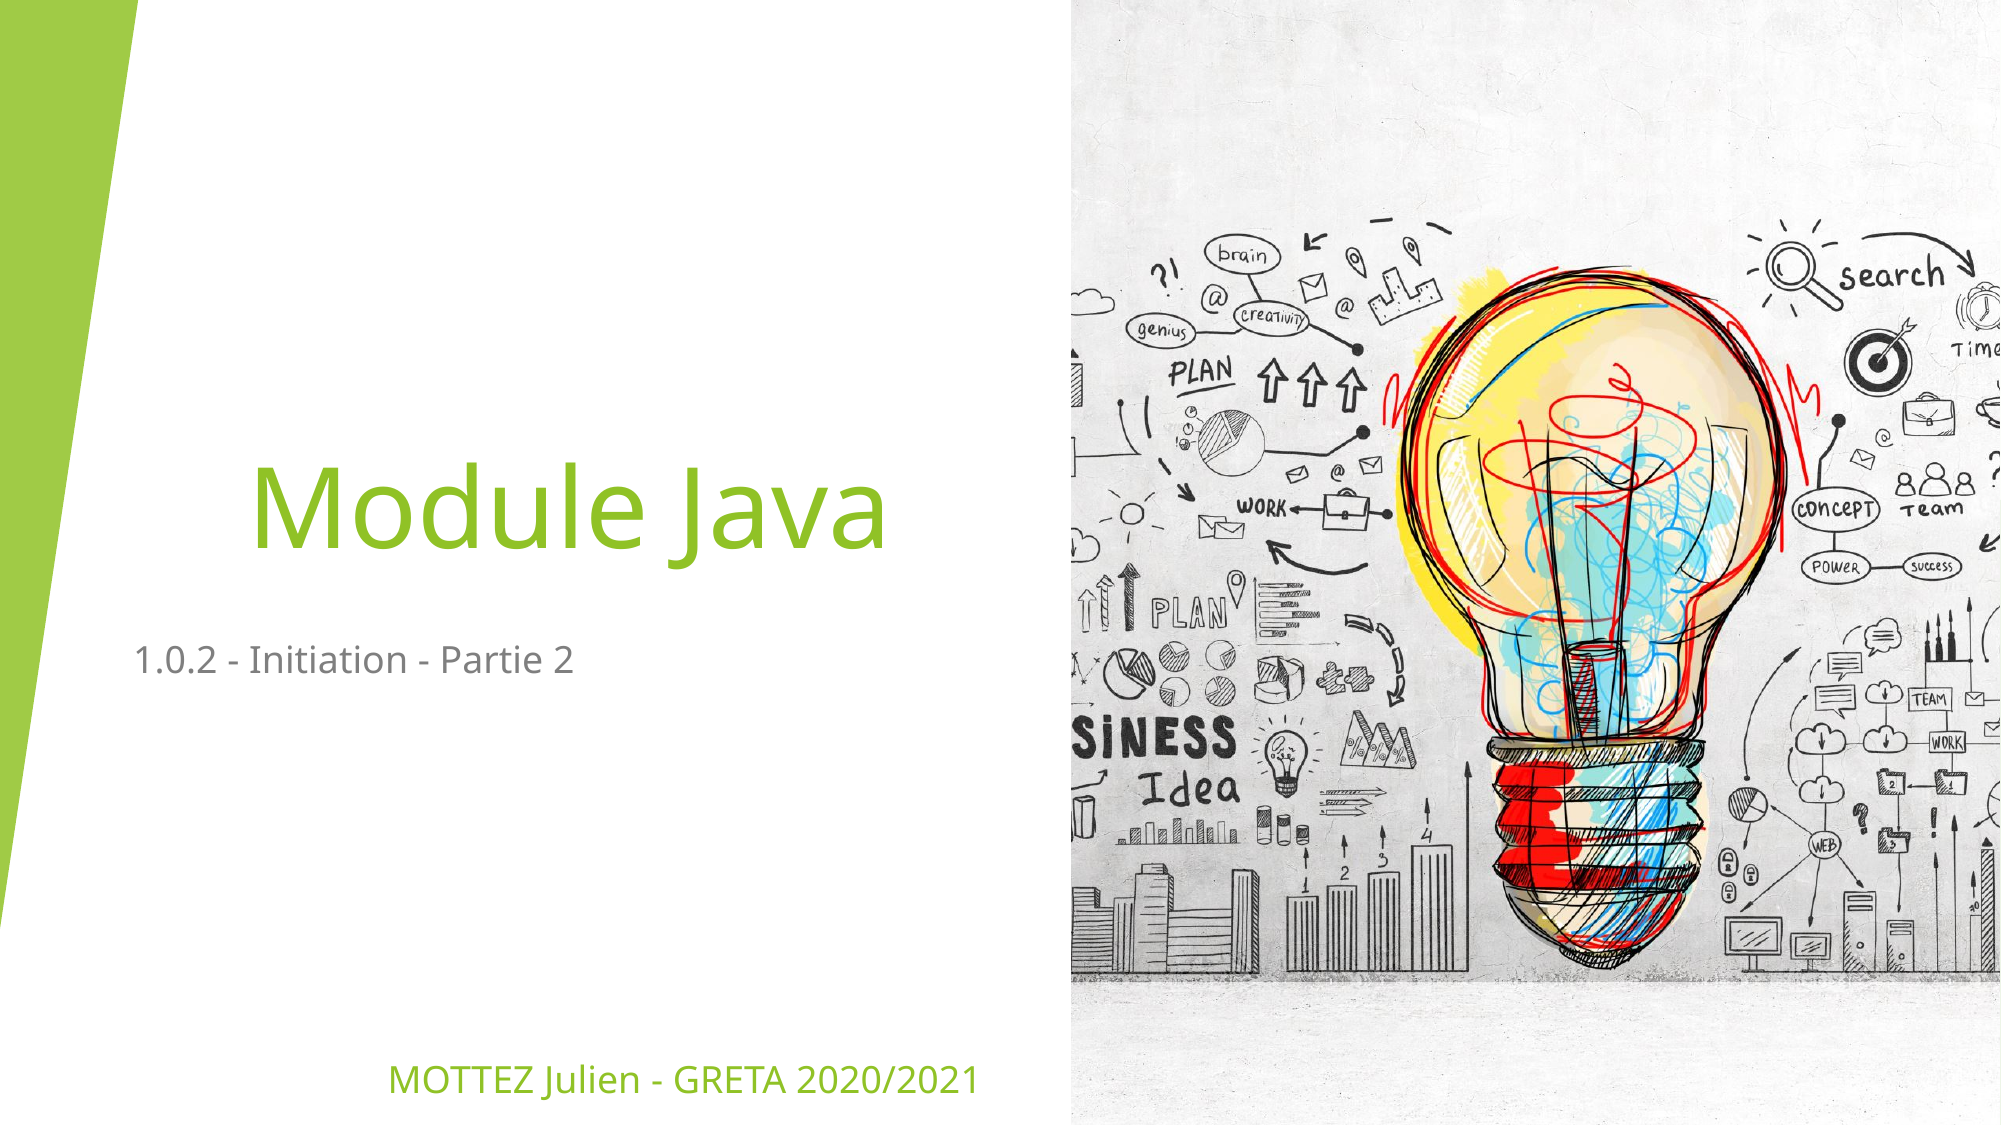

# Module Java
1.0.2 - Initiation - Partie 2
 MOTTEZ Julien - GRETA 2020/2021